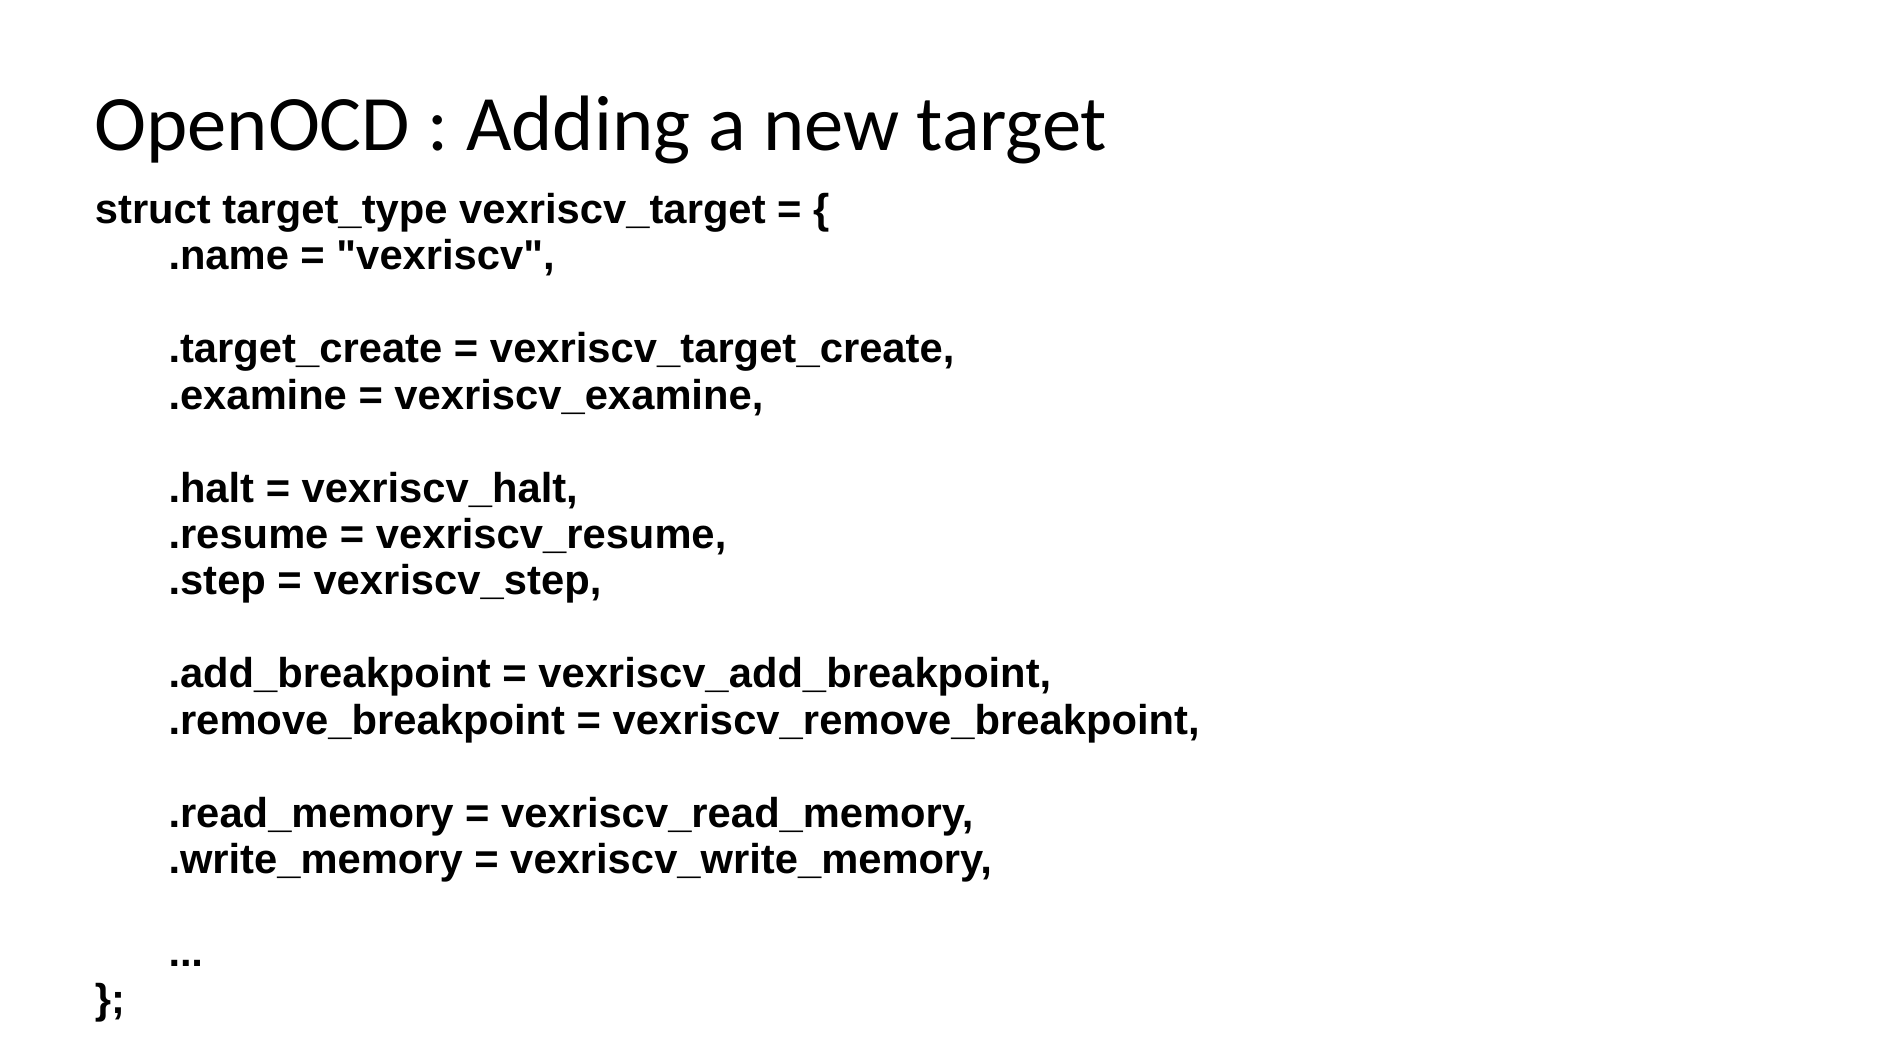

# OpenOCD : Adding a new target
struct target_type vexriscv_target = {
	.name = "vexriscv",
	.target_create = vexriscv_target_create,
	.examine = vexriscv_examine,
	.halt = vexriscv_halt,
	.resume = vexriscv_resume,
	.step = vexriscv_step,
	.add_breakpoint = vexriscv_add_breakpoint,
	.remove_breakpoint = vexriscv_remove_breakpoint,
	.read_memory = vexriscv_read_memory,
	.write_memory = vexriscv_write_memory,
 	...
};
OpenOCD
USB
FTDI
JTAG
SoC